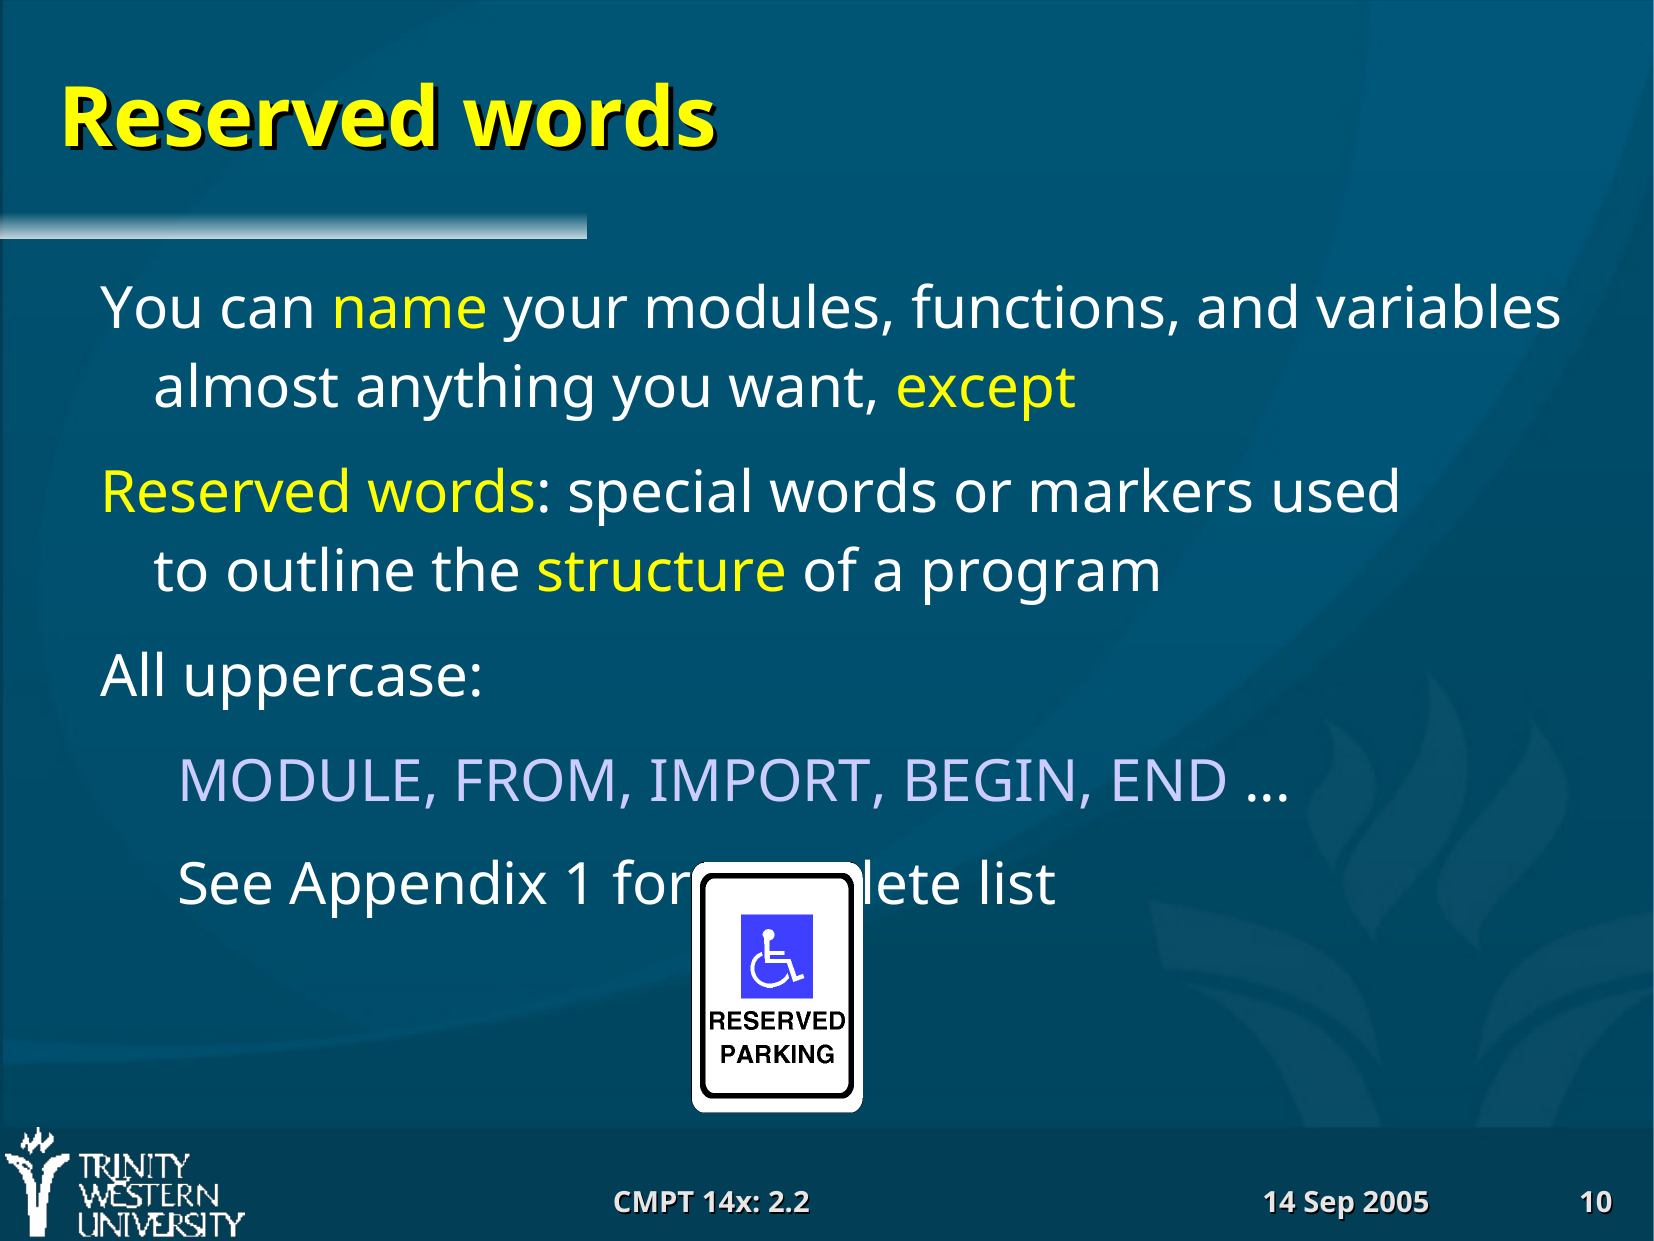

# Reserved words
You can name your modules, functions, and variables almost anything you want, except
Reserved words: special words or markers used
to outline the structure of a program
All uppercase:
MODULE, FROM, IMPORT, BEGIN, END ...
See Appendix 1 for complete list
CMPT 14x: 2.2
14 Sep 2005
10